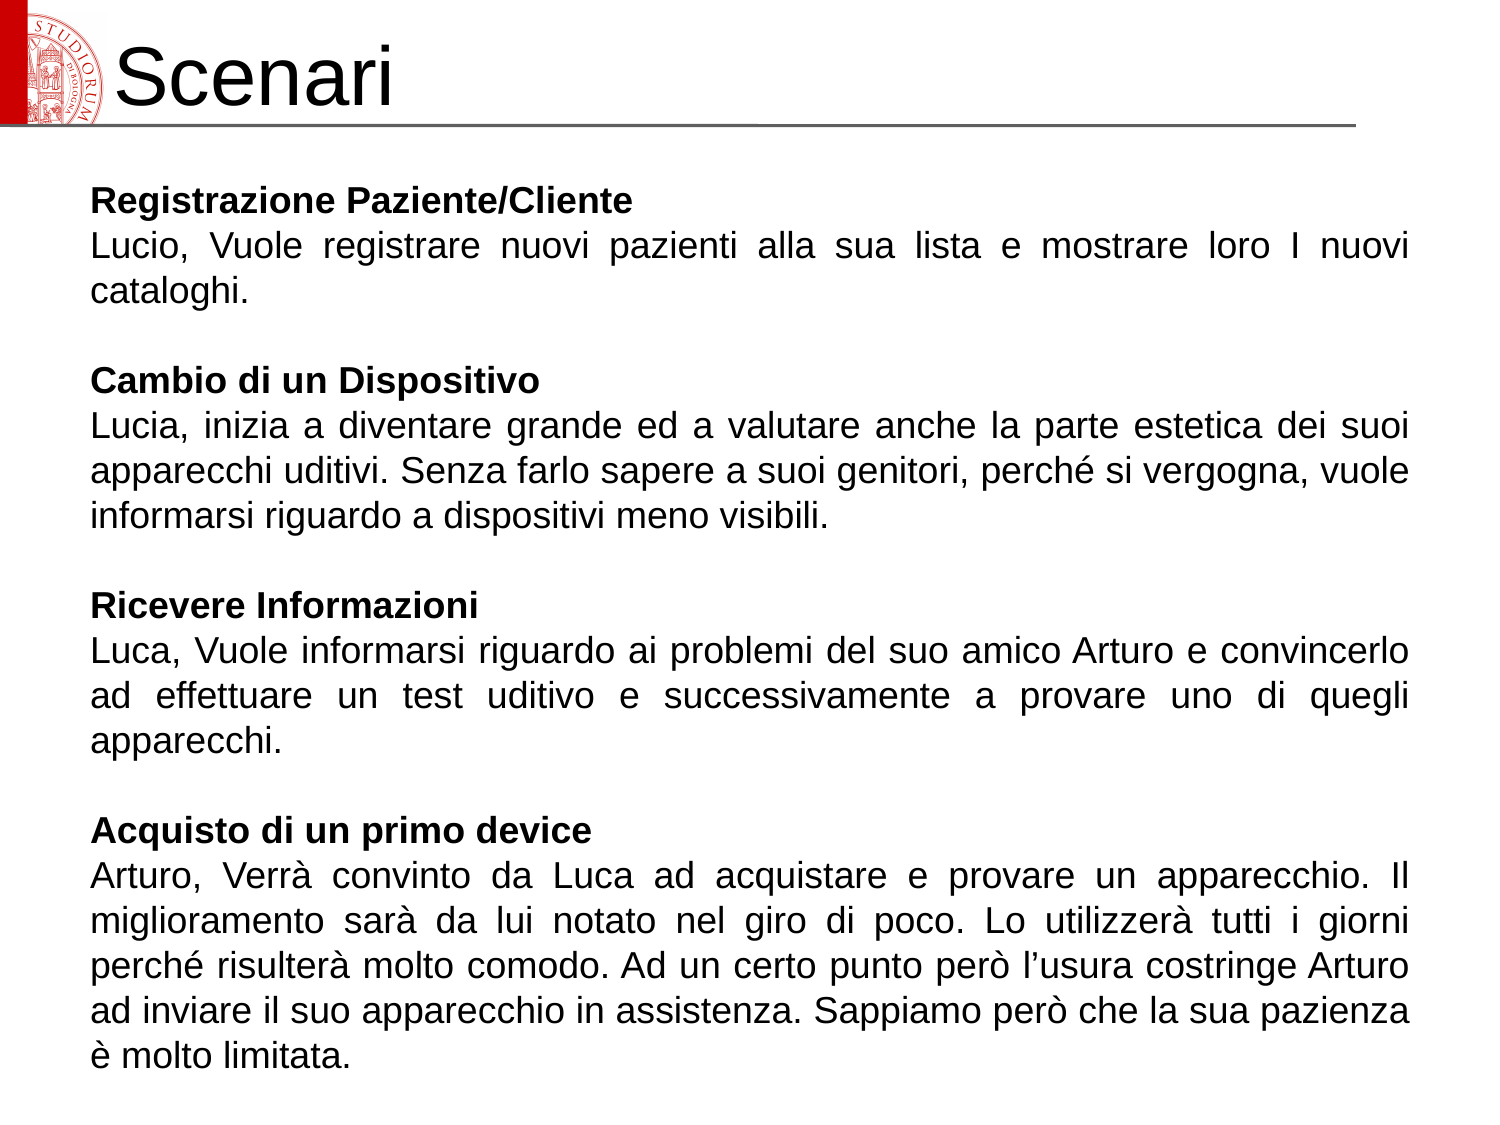

# Scenari
Registrazione Paziente/Cliente
Lucio, Vuole registrare nuovi pazienti alla sua lista e mostrare loro I nuovi cataloghi.
Cambio di un Dispositivo
Lucia, inizia a diventare grande ed a valutare anche la parte estetica dei suoi apparecchi uditivi. Senza farlo sapere a suoi genitori, perché si vergogna, vuole informarsi riguardo a dispositivi meno visibili.
Ricevere Informazioni
Luca, Vuole informarsi riguardo ai problemi del suo amico Arturo e convincerlo ad effettuare un test uditivo e successivamente a provare uno di quegli apparecchi.
Acquisto di un primo device
Arturo, Verrà convinto da Luca ad acquistare e provare un apparecchio. Il miglioramento sarà da lui notato nel giro di poco. Lo utilizzerà tutti i giorni perché risulterà molto comodo. Ad un certo punto però l’usura costringe Arturo ad inviare il suo apparecchio in assistenza. Sappiamo però che la sua pazienza è molto limitata.